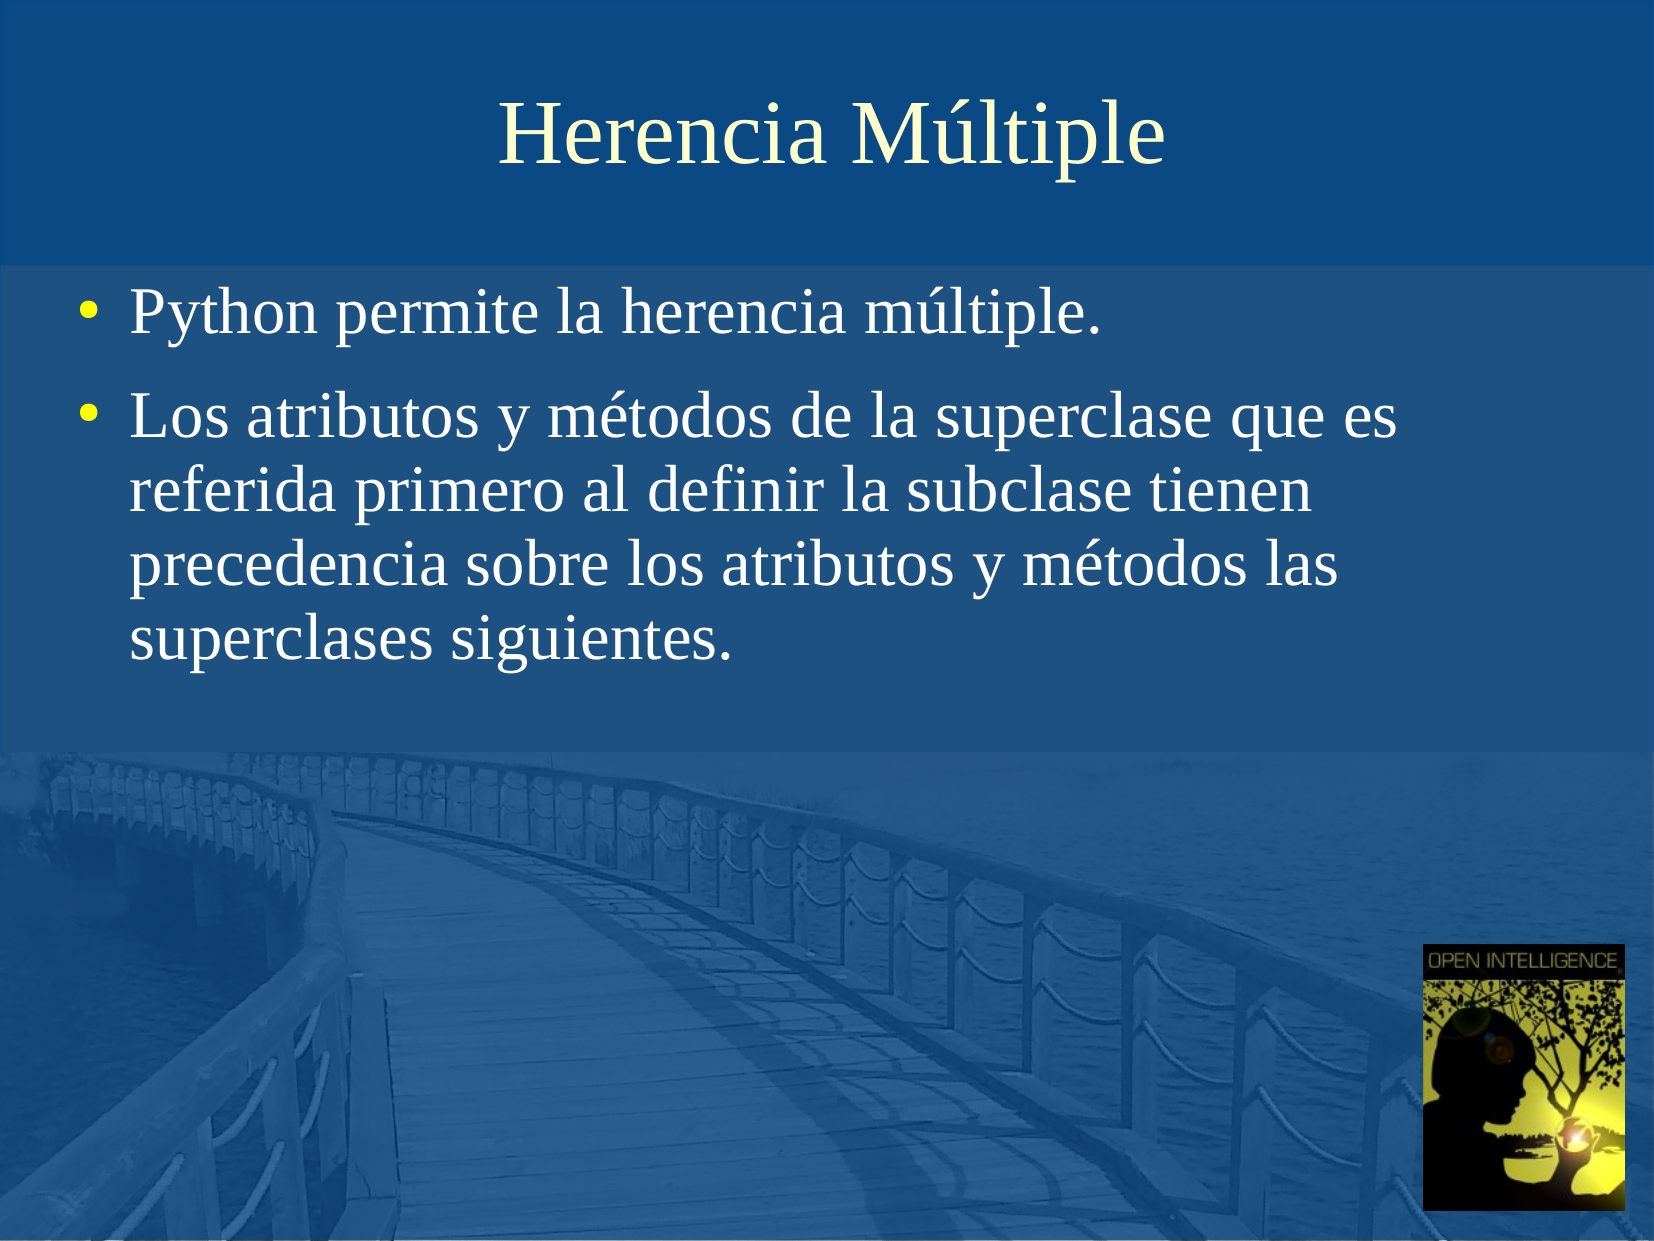

# Herencia Múltiple
Python permite la herencia múltiple.
Los atributos y métodos de la superclase que es referida primero al definir la subclase tienen precedencia sobre los atributos y métodos las superclases siguientes.